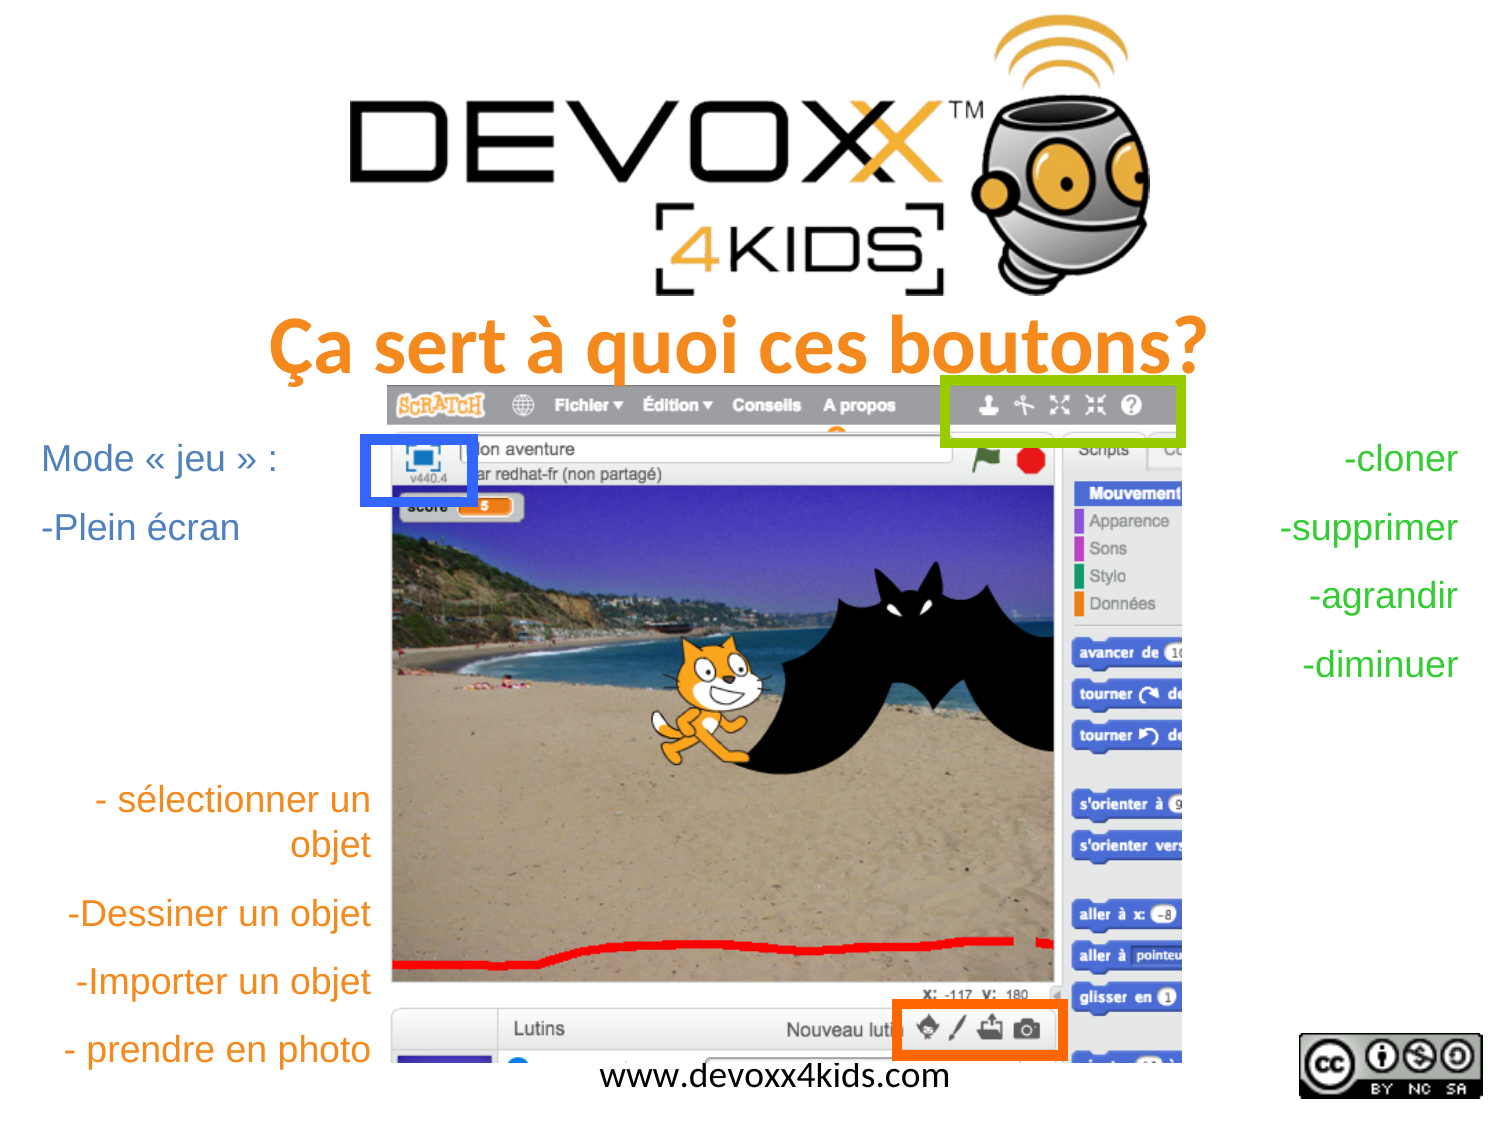

# Ça sert à quoi ces boutons?
Mode « jeu » :
-Plein écran
-cloner
-supprimer
-agrandir
-diminuer
- sélectionner un objet
-Dessiner un objet
-Importer un objet
- prendre en photo